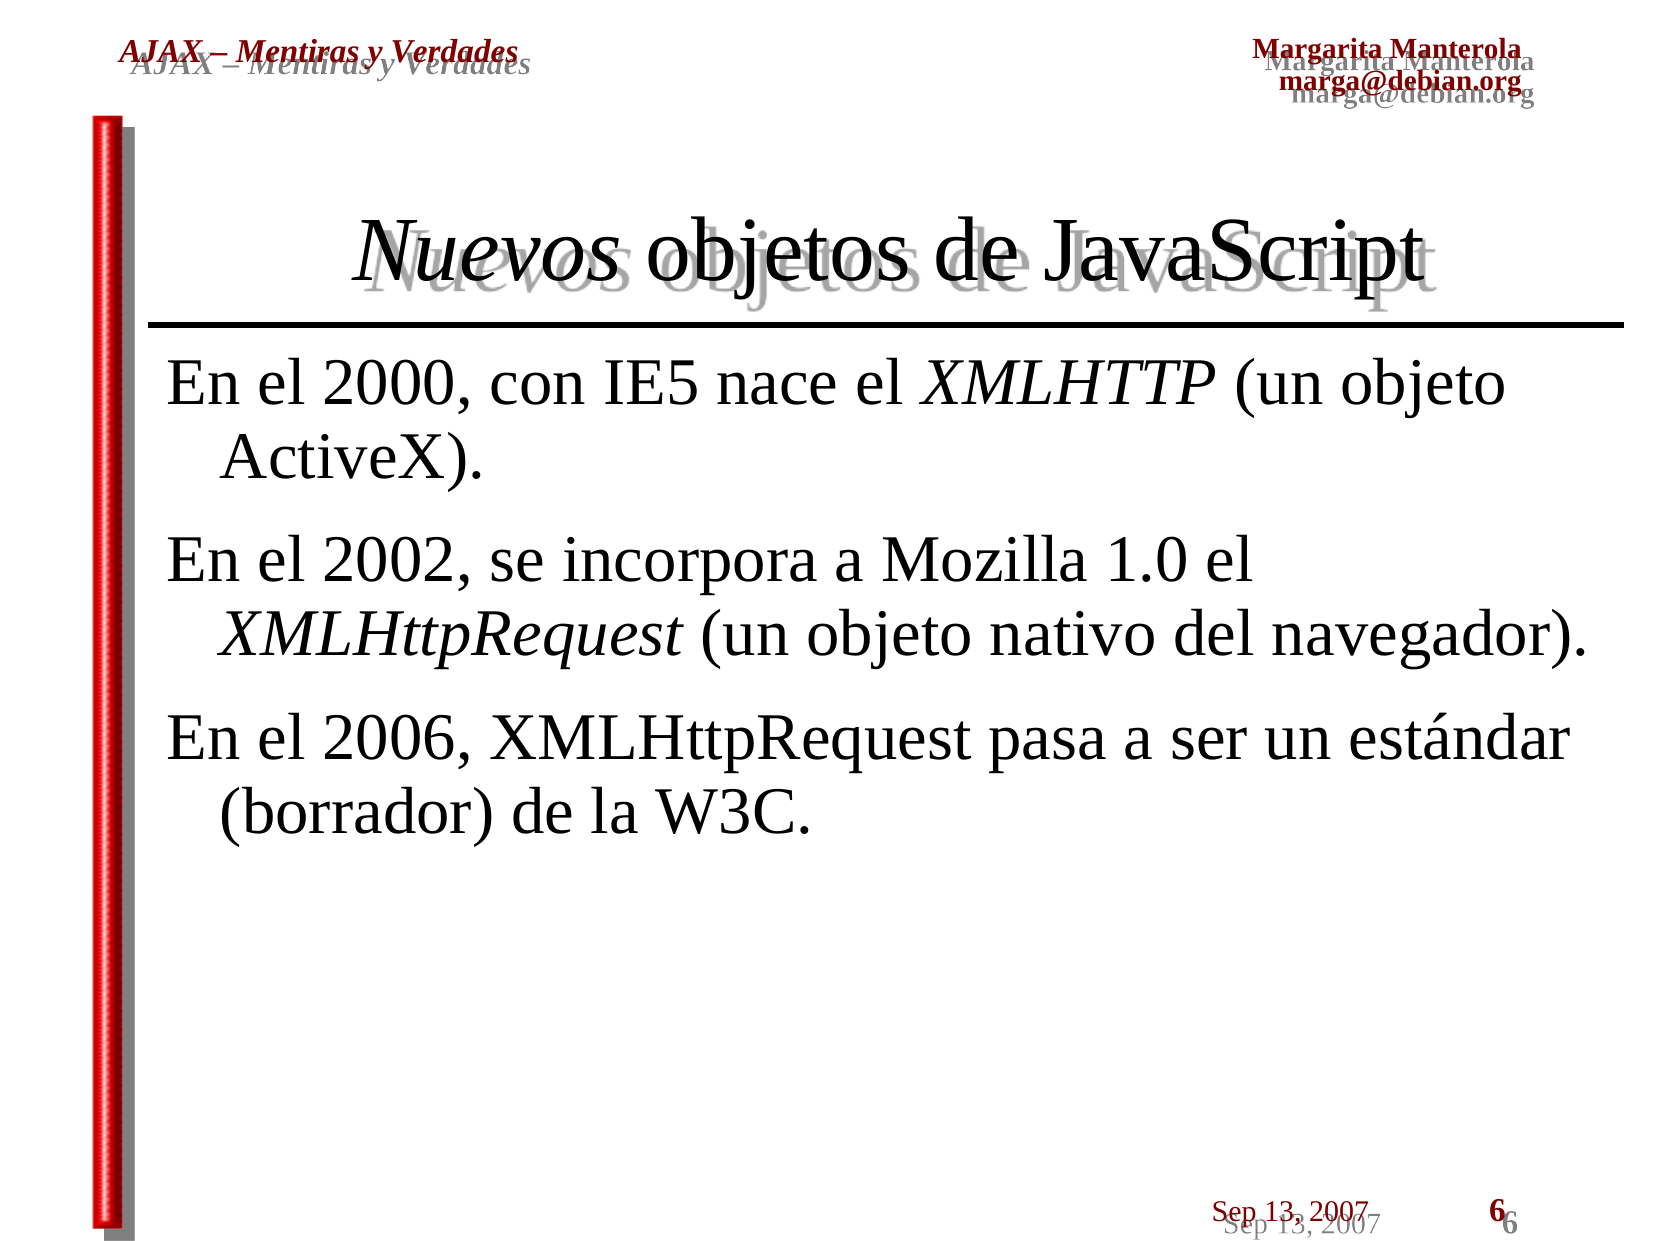

# Nuevos objetos de JavaScript
En el 2000, con IE5 nace el XMLHTTP (un objeto ActiveX).
En el 2002, se incorpora a Mozilla 1.0 el XMLHttpRequest (un objeto nativo del navegador).
En el 2006, XMLHttpRequest pasa a ser un estándar (borrador) de la W3C.